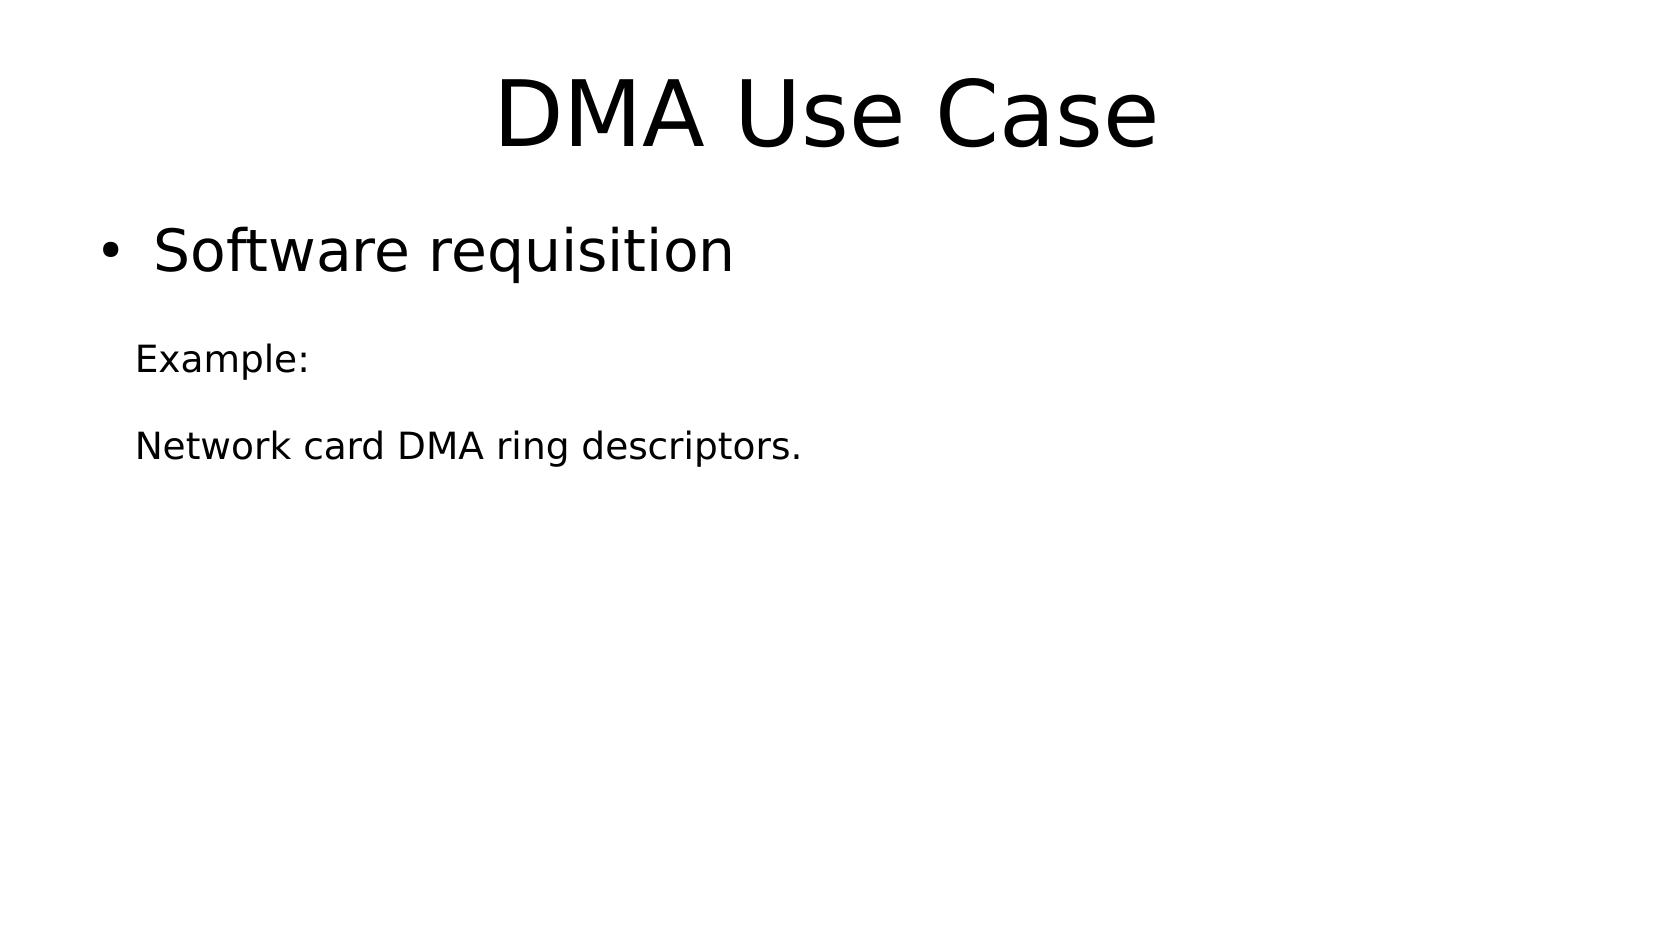

# DMA Use Case
Software requisition
Example:
Network card DMA ring descriptors.